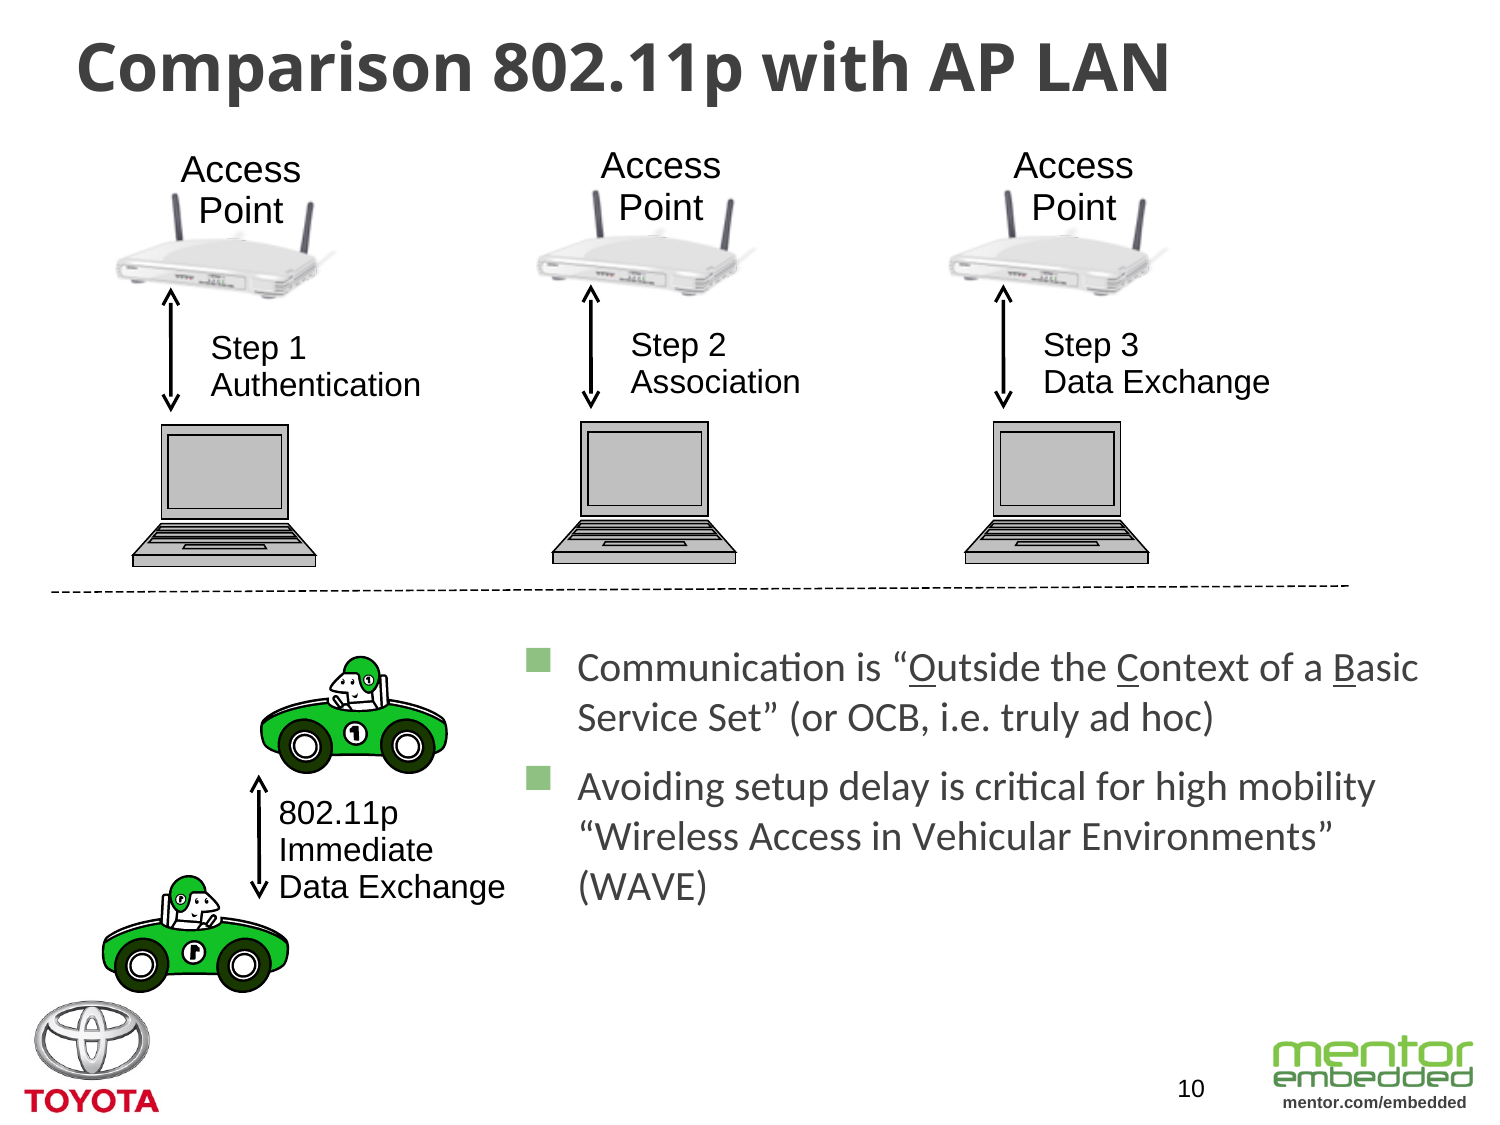

Comparison 802.11p with AP LAN
Access
Point
Step 2
Association
Access
Point
Step 3
Data Exchange
Access
Point
Step 1
Authentication
Communication is “Outside the Context of a Basic Service Set” (or OCB, i.e. truly ad hoc)
Avoiding setup delay is critical for high mobility “Wireless Access in Vehicular Environments” (WAVE)
802.11p
Immediate
Data Exchange